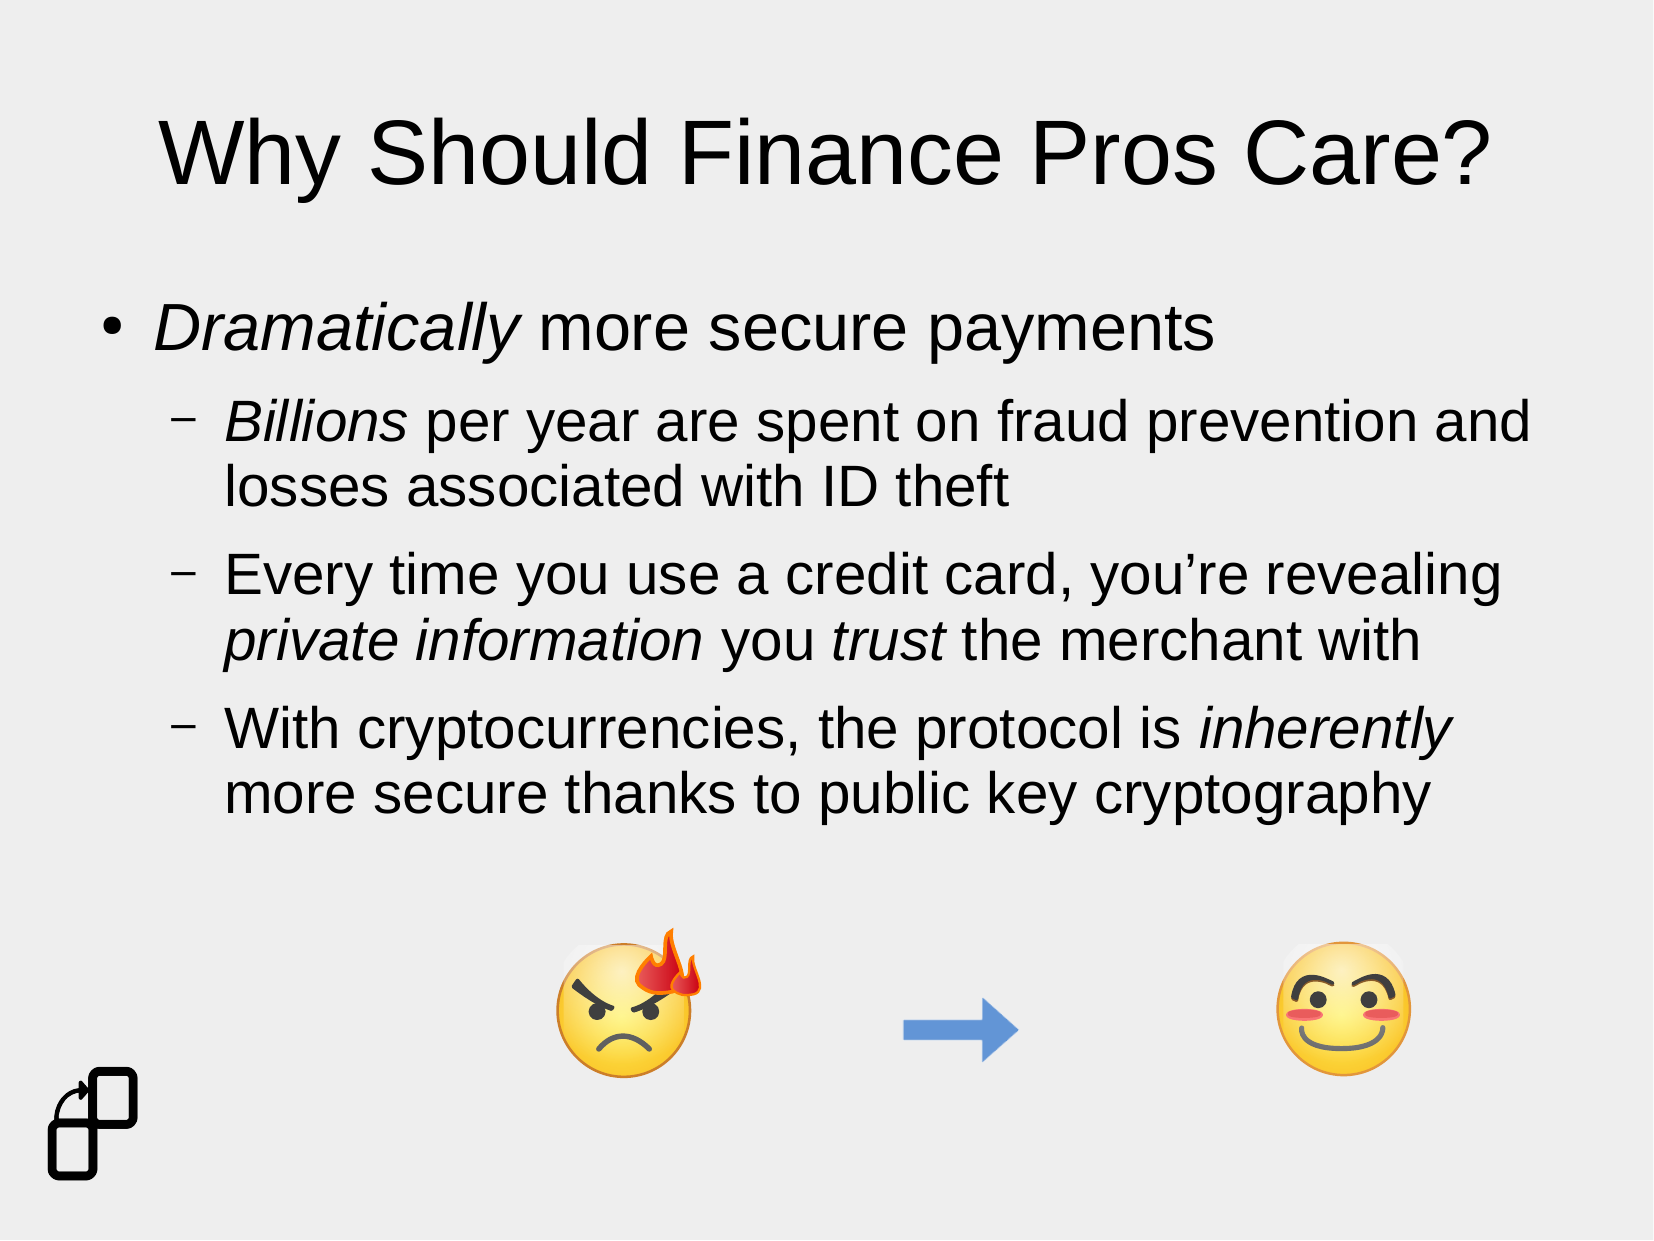

# Why Should Finance Pros Care?
Dramatically more secure payments
Billions per year are spent on fraud prevention and losses associated with ID theft
Every time you use a credit card, you’re revealing private information you trust the merchant with
With cryptocurrencies, the protocol is inherently more secure thanks to public key cryptography